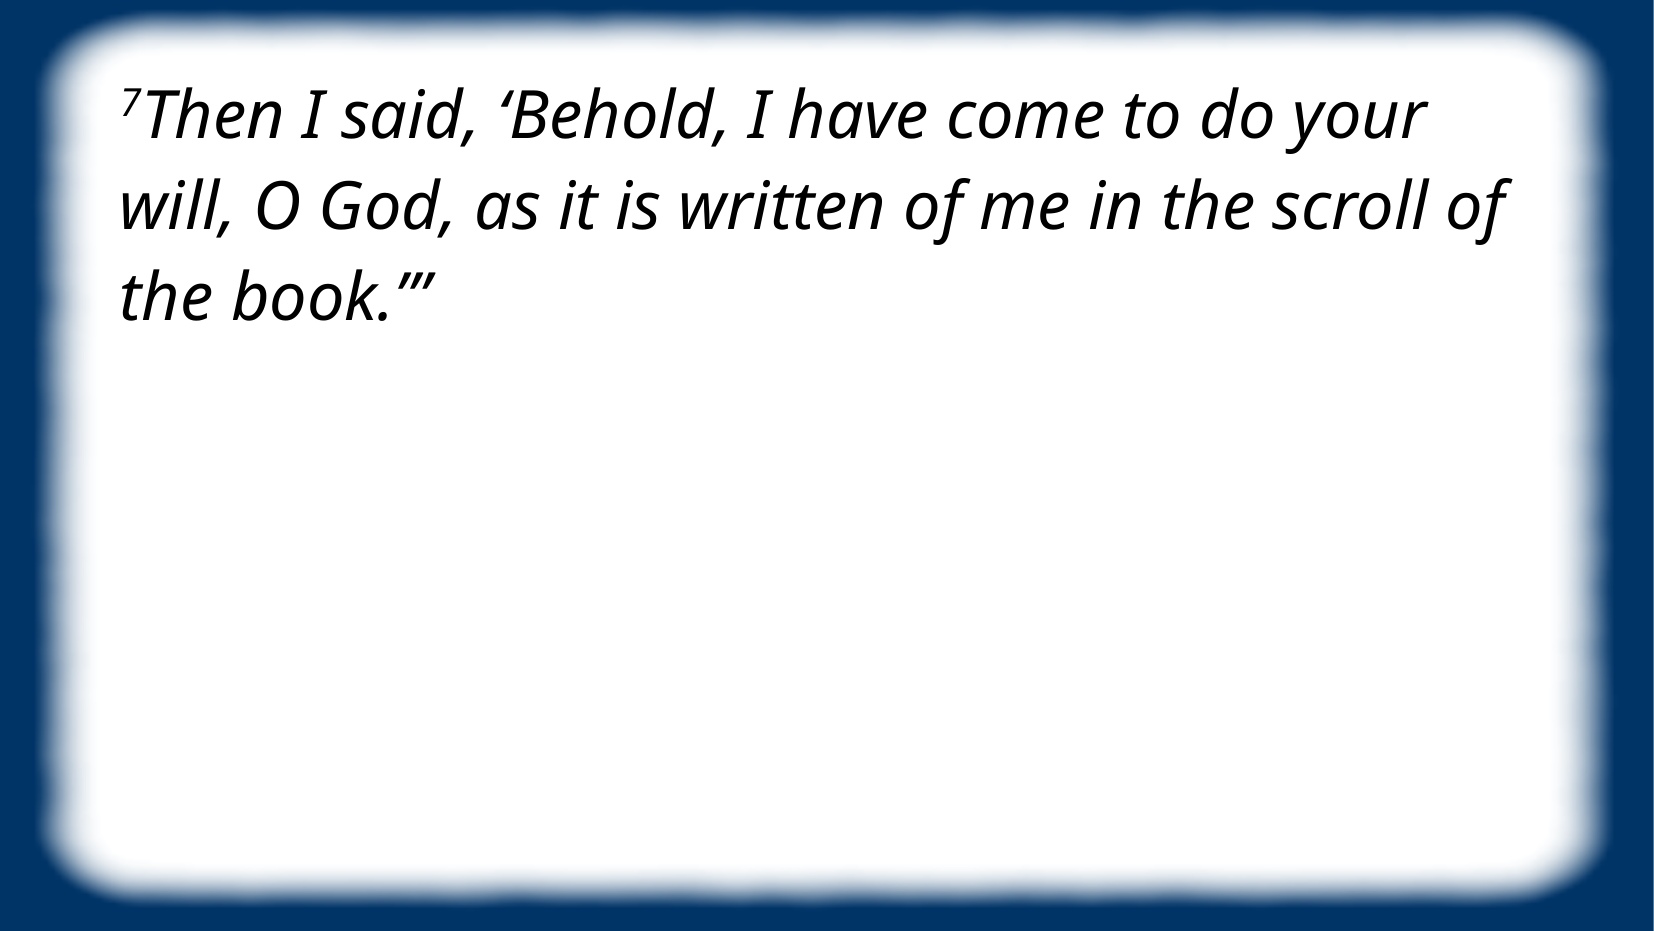

7Then I said, ‘Behold, I have come to do your will, O God, as it is written of me in the scroll of the book.’”